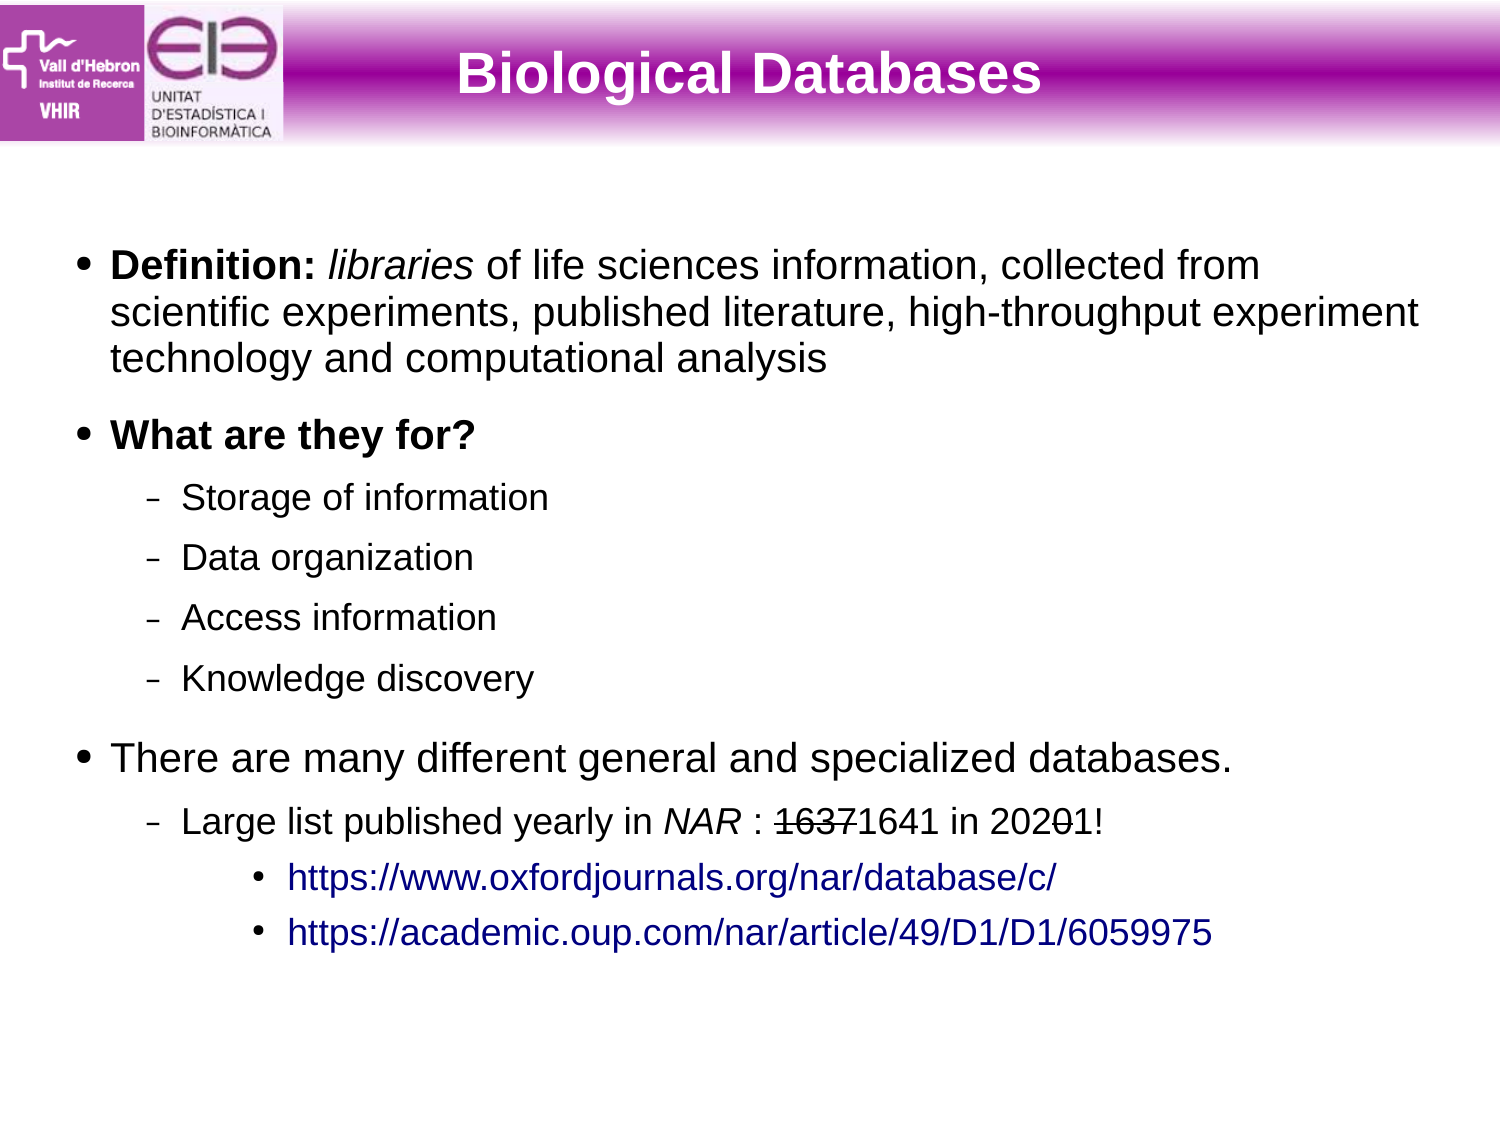

Biological Databases
Definition: libraries of life sciences information, collected from scientific experiments, published literature, high-throughput experiment technology and computational analysis
What are they for?
Storage of information
Data organization
Access information
Knowledge discovery
There are many different general and specialized databases.
Large list published yearly in NAR : 16371641 in 20201!
https://www.oxfordjournals.org/nar/database/c/
https://academic.oup.com/nar/article/49/D1/D1/6059975